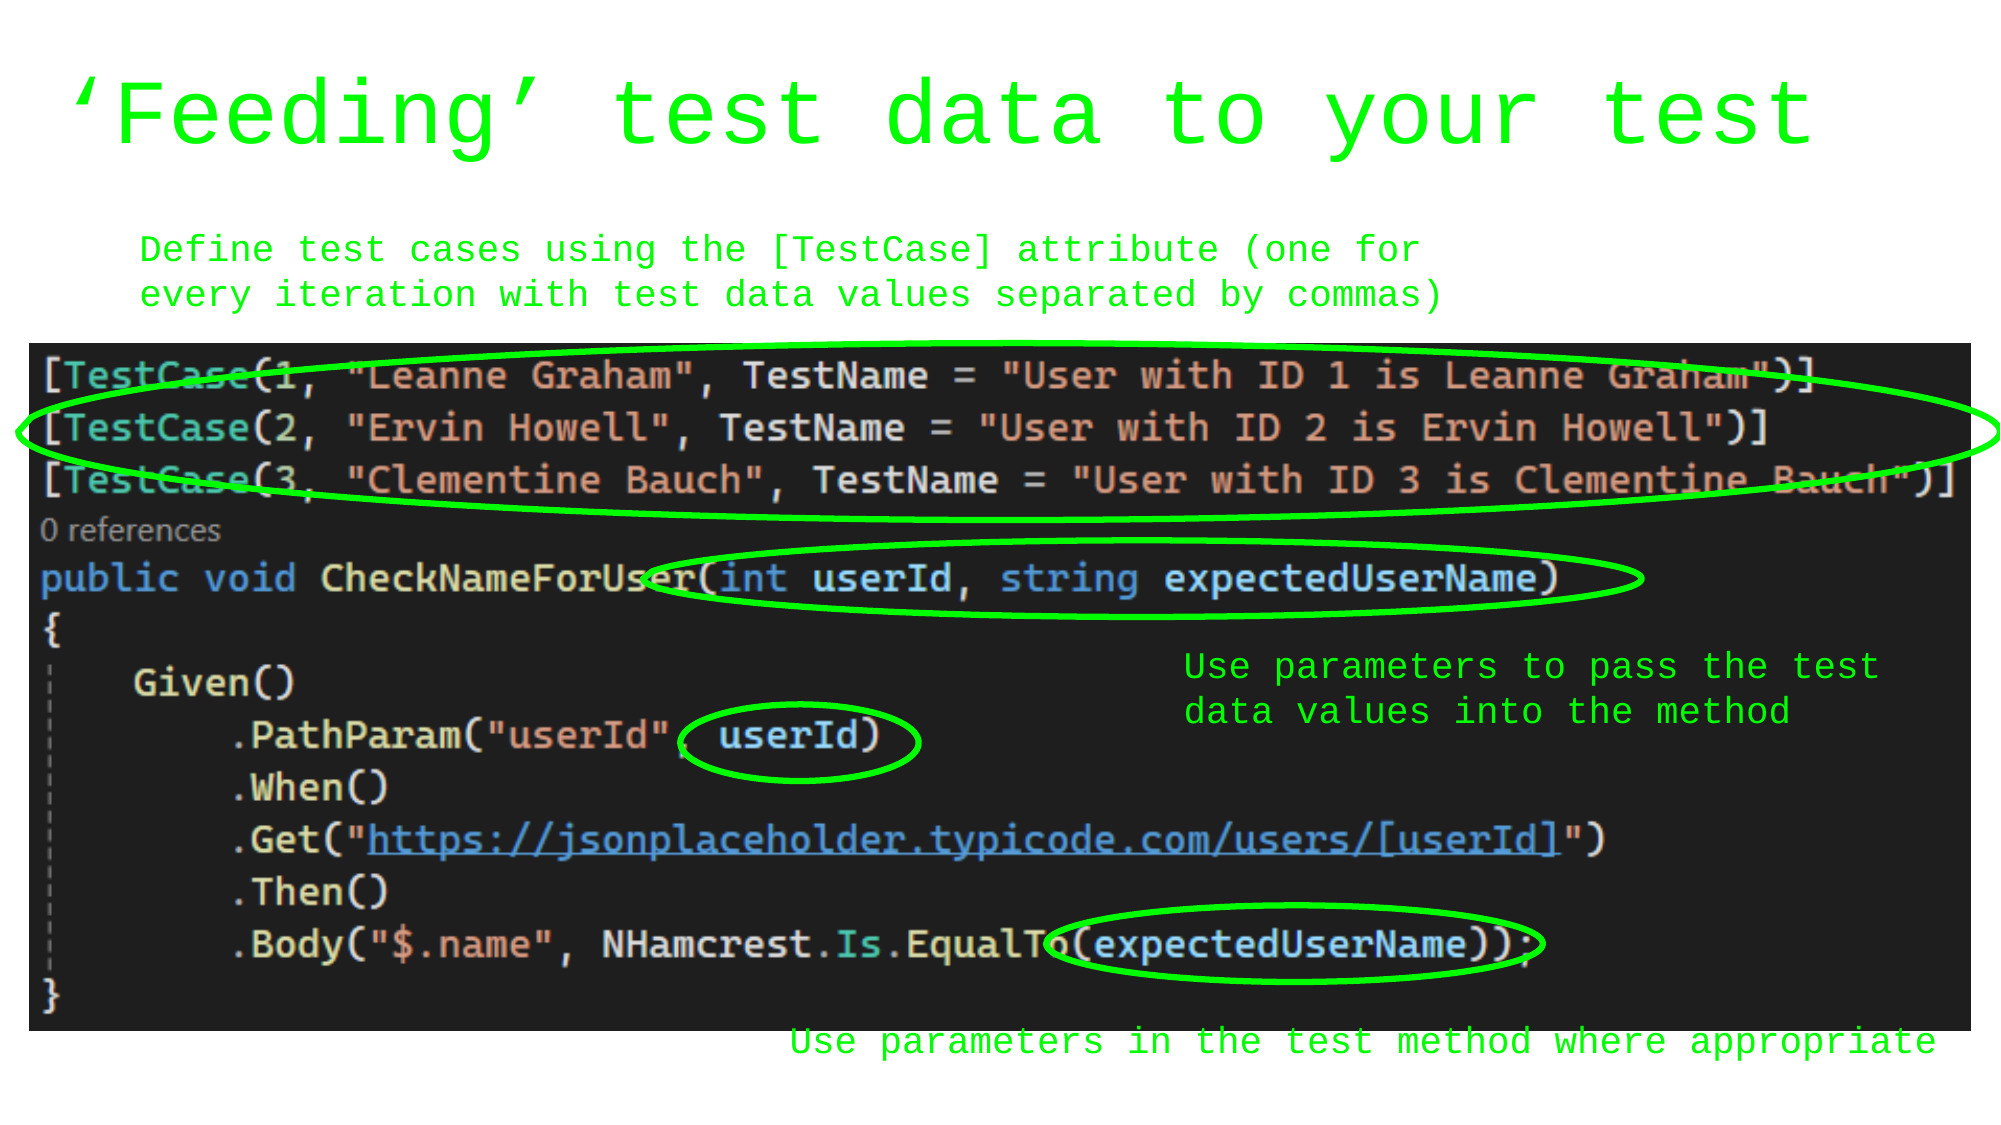

# ‘Feeding’ test data to your test
Define test cases using the [TestCase] attribute (one for every iteration with test data values separated by commas)
Use parameters to pass the test data values into the method
Use parameters in the test method where appropriate